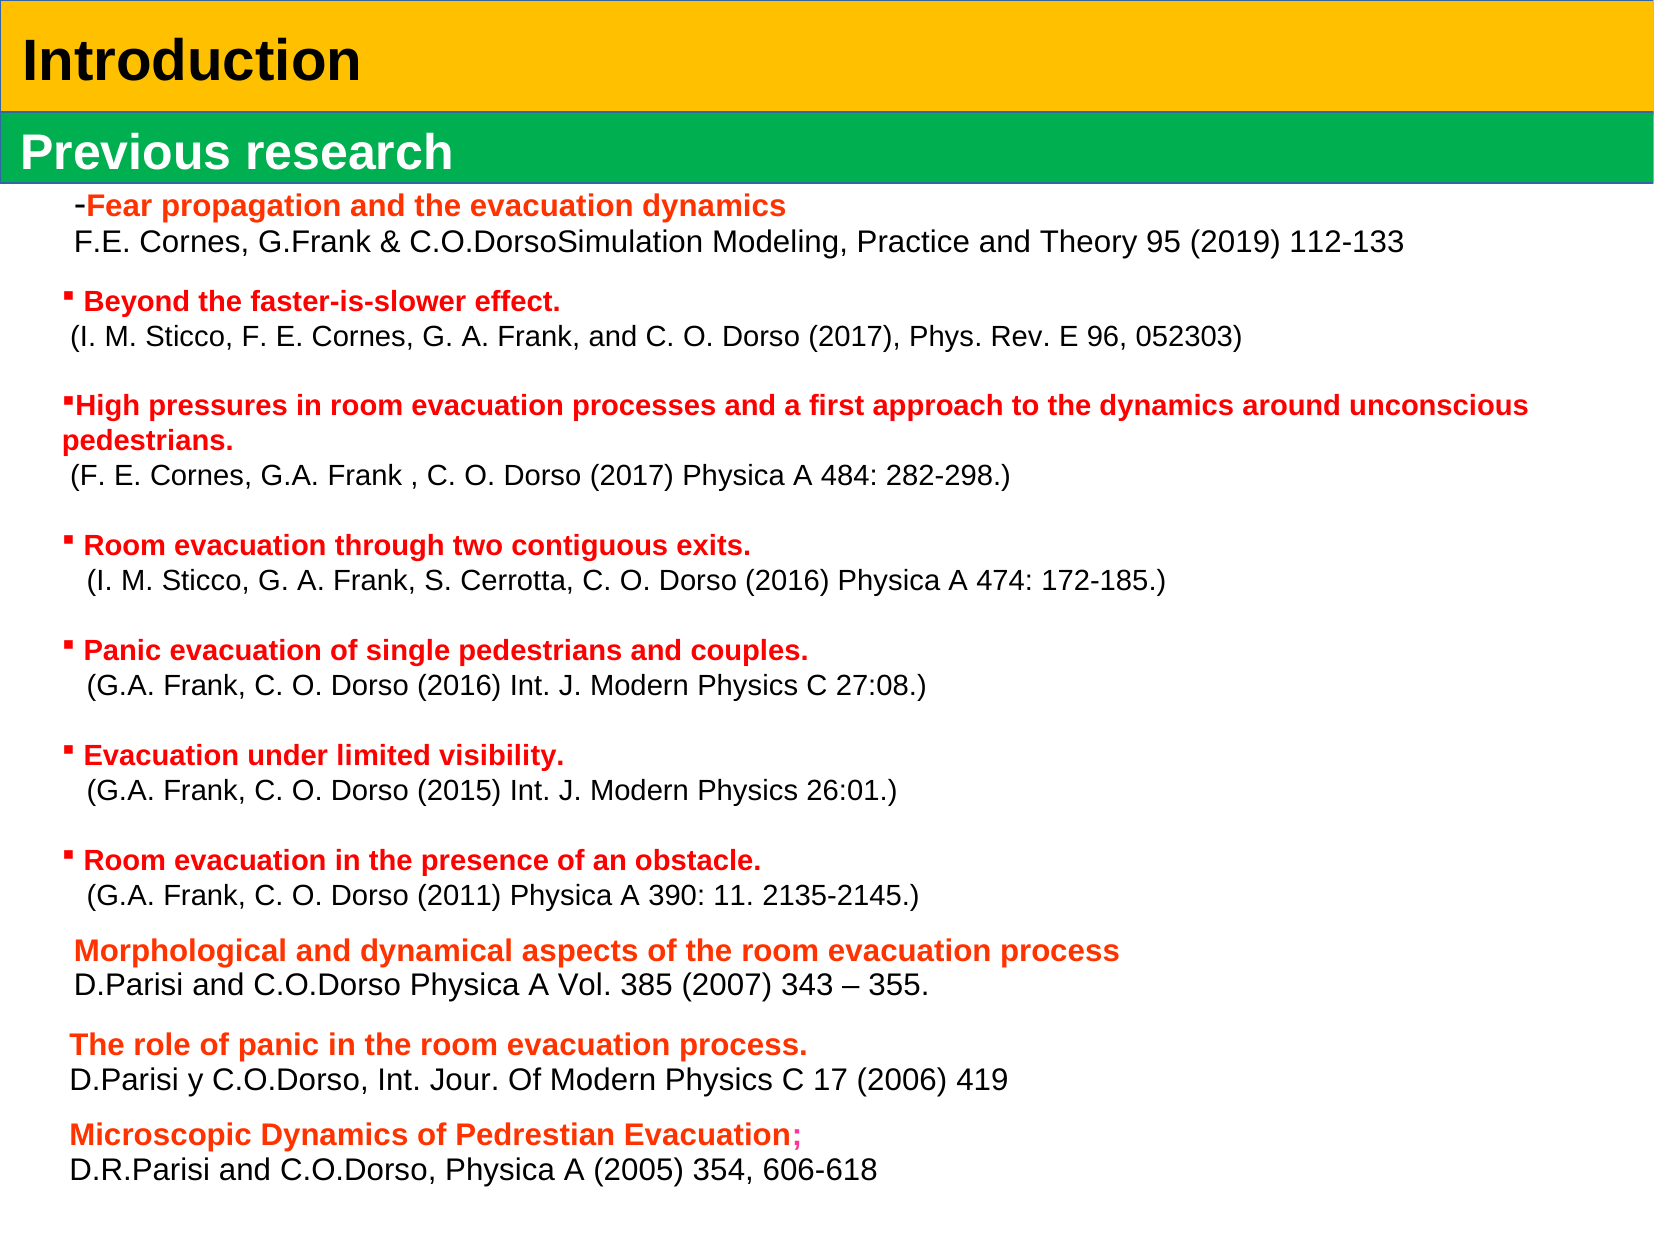

Introduction
Previous research
-Fear propagation and the evacuation dynamics
F.E. Cornes, G.Frank & C.O.DorsoSimulation Modeling, Practice and Theory 95 (2019) 112-133
 Beyond the faster-is-slower effect.
 (I. M. Sticco, F. E. Cornes, G. A. Frank, and C. O. Dorso (2017), Phys. Rev. E 96, 052303)
High pressures in room evacuation processes and a first approach to the dynamics around unconscious pedestrians.
 (F. E. Cornes, G.A. Frank , C. O. Dorso (2017) Physica A 484: 282-298.)
 Room evacuation through two contiguous exits.
 (I. M. Sticco, G. A. Frank, S. Cerrotta, C. O. Dorso (2016) Physica A 474: 172-185.)
 Panic evacuation of single pedestrians and couples.
 (G.A. Frank, C. O. Dorso (2016) Int. J. Modern Physics C 27:08.)
 Evacuation under limited visibility.
 (G.A. Frank, C. O. Dorso (2015) Int. J. Modern Physics 26:01.)
 Room evacuation in the presence of an obstacle.
 (G.A. Frank, C. O. Dorso (2011) Physica A 390: 11. 2135-2145.)
Morphological and dynamical aspects of the room evacuation process
D.Parisi and C.O.Dorso Physica A Vol. 385 (2007) 343 – 355.
The role of panic in the room evacuation process.
D.Parisi y C.O.Dorso, Int. Jour. Of Modern Physics C 17 (2006) 419
Microscopic Dynamics of Pedrestian Evacuation;
D.R.Parisi and C.O.Dorso, Physica A (2005) 354, 606-618